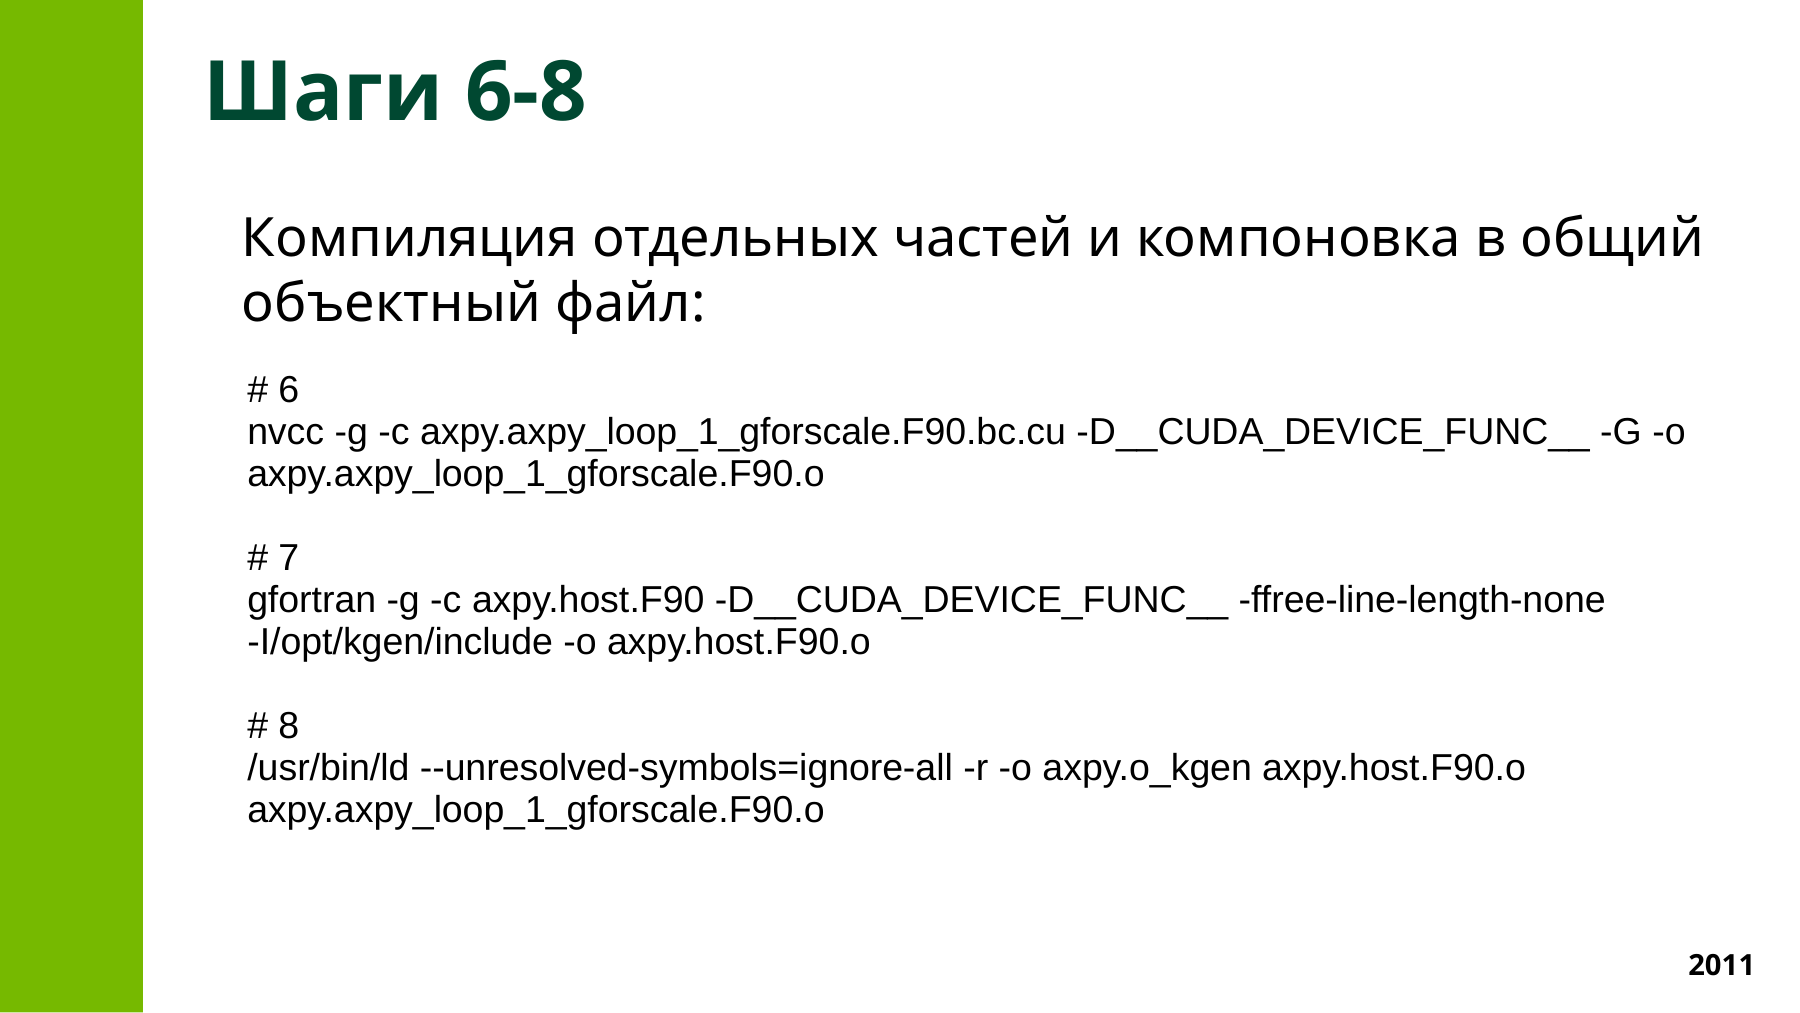

# Шаги 6-8
Компиляция отдельных частей и компоновка в общий объектный файл:
# 6
nvcc -g -c axpy.axpy_loop_1_gforscale.F90.bc.cu -D__CUDA_DEVICE_FUNC__ -G -o axpy.axpy_loop_1_gforscale.F90.o
# 7
gfortran -g -c axpy.host.F90 -D__CUDA_DEVICE_FUNC__ -ffree-line-length-none -I/opt/kgen/include -o axpy.host.F90.o
# 8
/usr/bin/ld --unresolved-symbols=ignore-all -r -o axpy.o_kgen axpy.host.F90.o axpy.axpy_loop_1_gforscale.F90.o